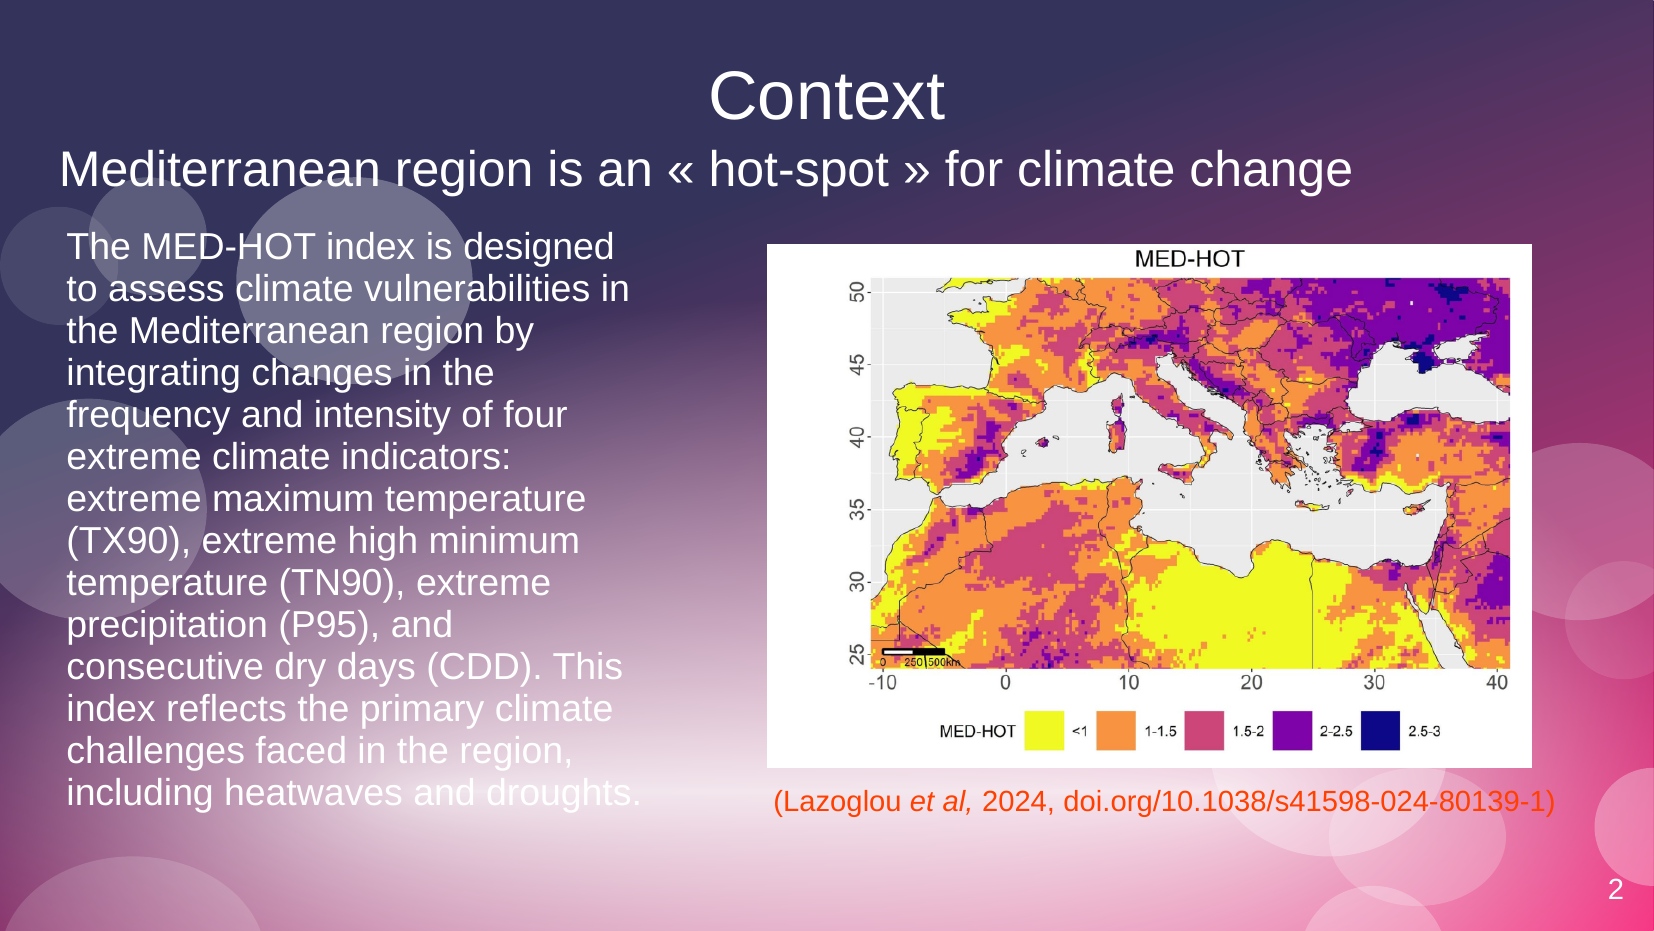

# Context
Mediterranean region is an « hot-spot » for climate change
The MED-HOT index is designed to assess climate vulnerabilities in the Mediterranean region by integrating changes in the frequency and intensity of four extreme climate indicators: extreme maximum temperature (TX90), extreme high minimum temperature (TN90), extreme precipitation (P95), and consecutive dry days (CDD). This index reflects the primary climate challenges faced in the region, including heatwaves and droughts.
(Lazoglou et al, 2024, doi.org/10.1038/s41598-024-80139-1)